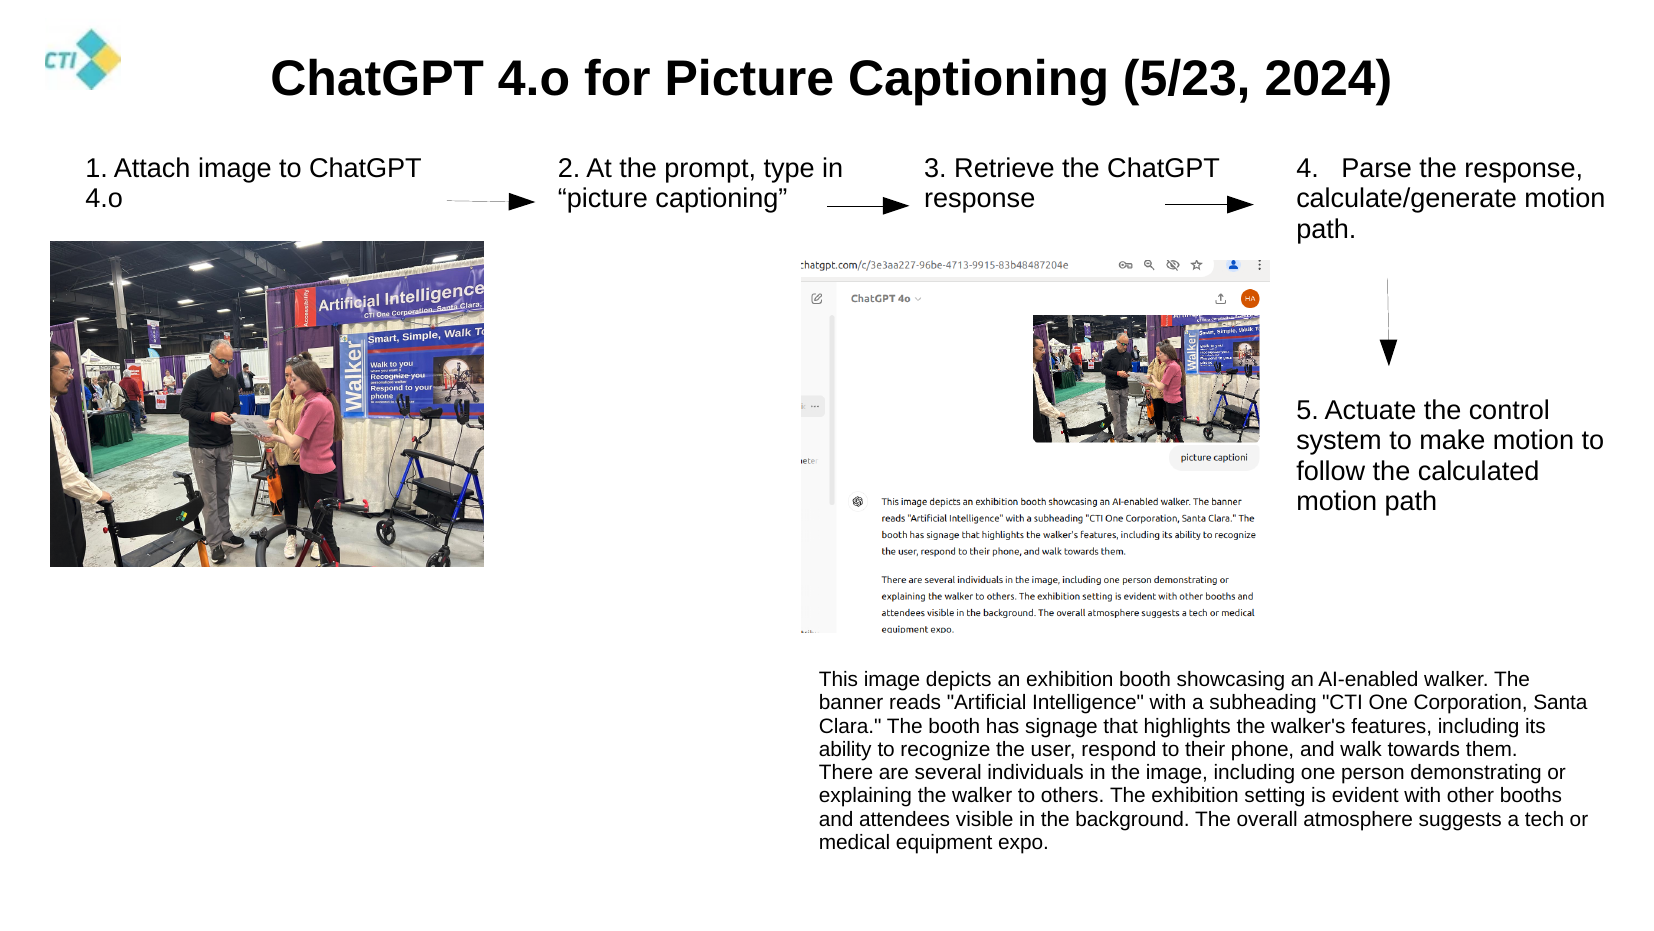

# ChatGPT 4.o for Picture Captioning (5/23, 2024)
Accessibility
1. Attach image to ChatGPT 4.o
2. At the prompt, type in “picture captioning”
3. Retrieve the ChatGPT response
4. Parse the response, calculate/generate motion path.
5. Actuate the control system to make motion to follow the calculated motion path
This image depicts an exhibition booth showcasing an AI-enabled walker. The banner reads "Artificial Intelligence" with a subheading "CTI One Corporation, Santa Clara." The booth has signage that highlights the walker's features, including its ability to recognize the user, respond to their phone, and walk towards them.
There are several individuals in the image, including one person demonstrating or explaining the walker to others. The exhibition setting is evident with other booths and attendees visible in the background. The overall atmosphere suggests a tech or medical equipment expo.